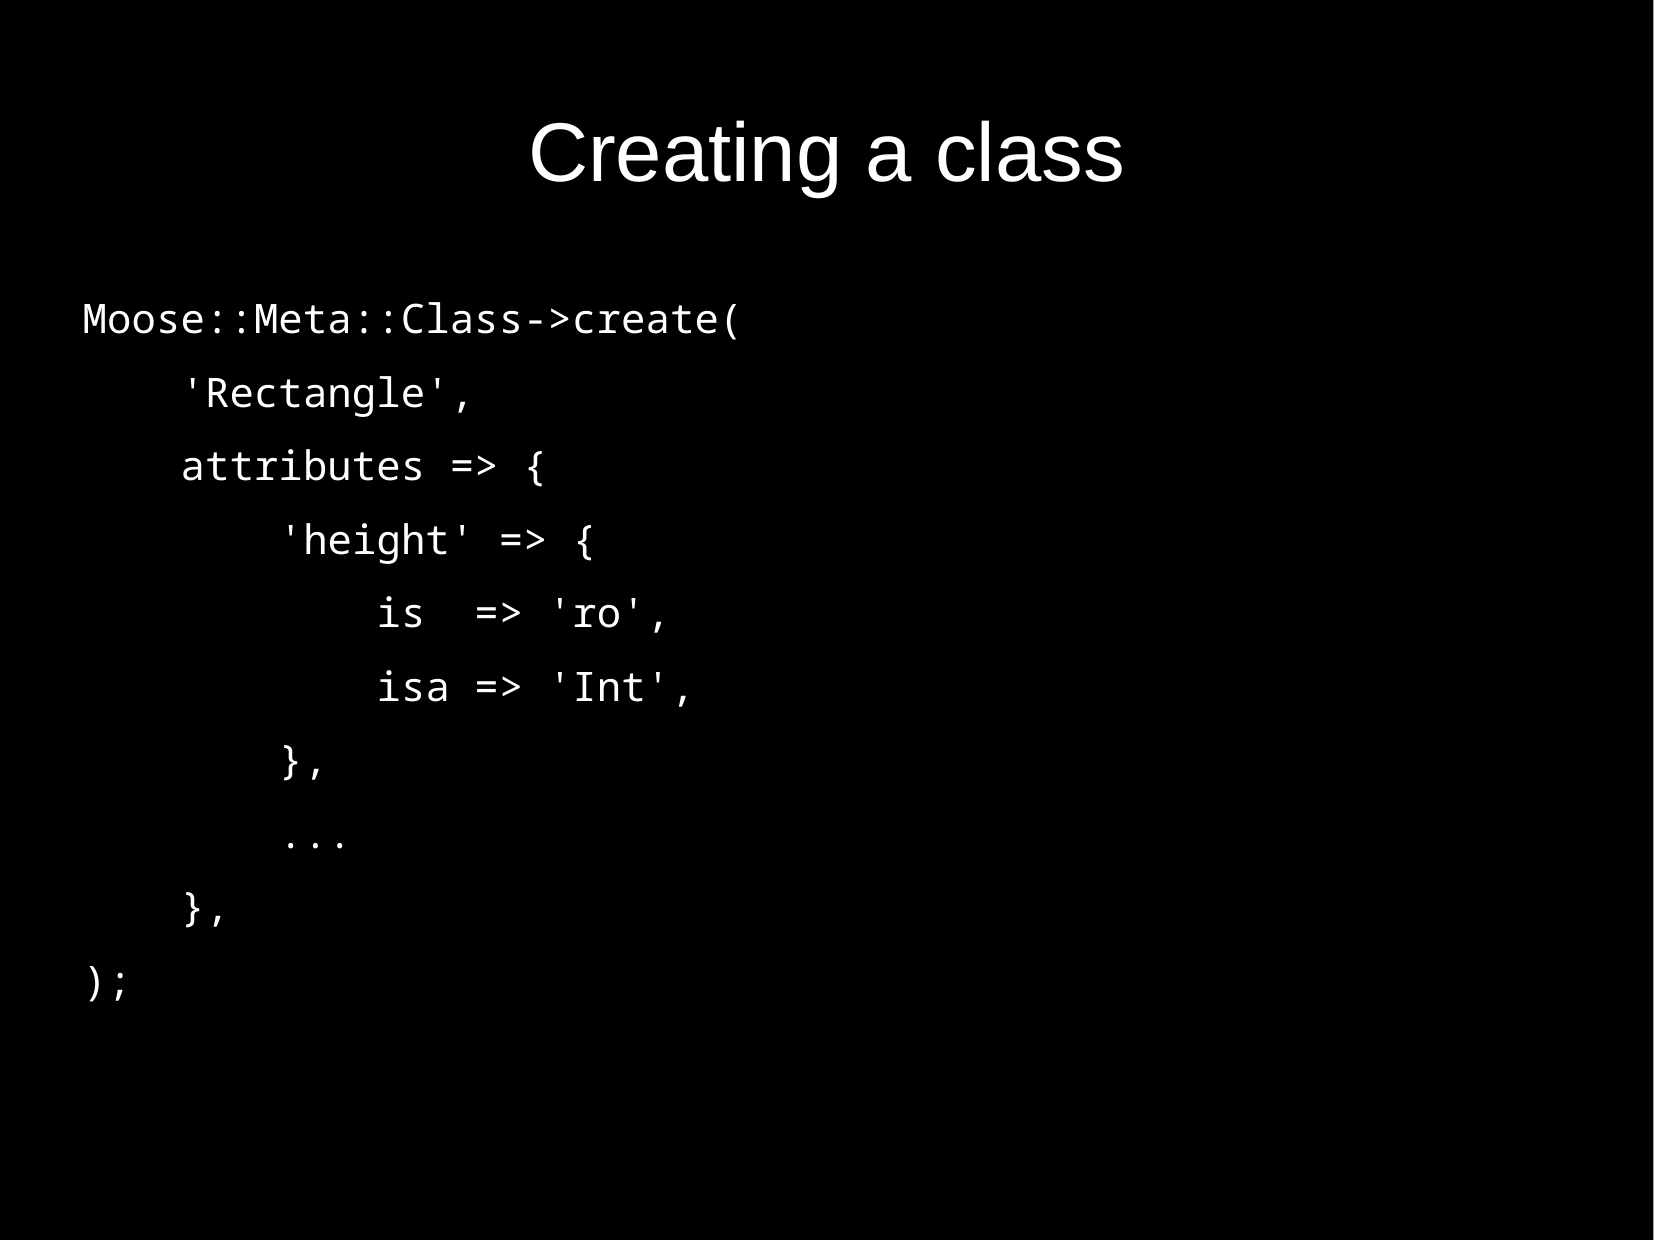

# Creating a class
Moose::Meta::Class->create(
 'Rectangle',
 attributes => {
 'height' => {
 is => 'ro',
 isa => 'Int',
 },
 ...
 },
);